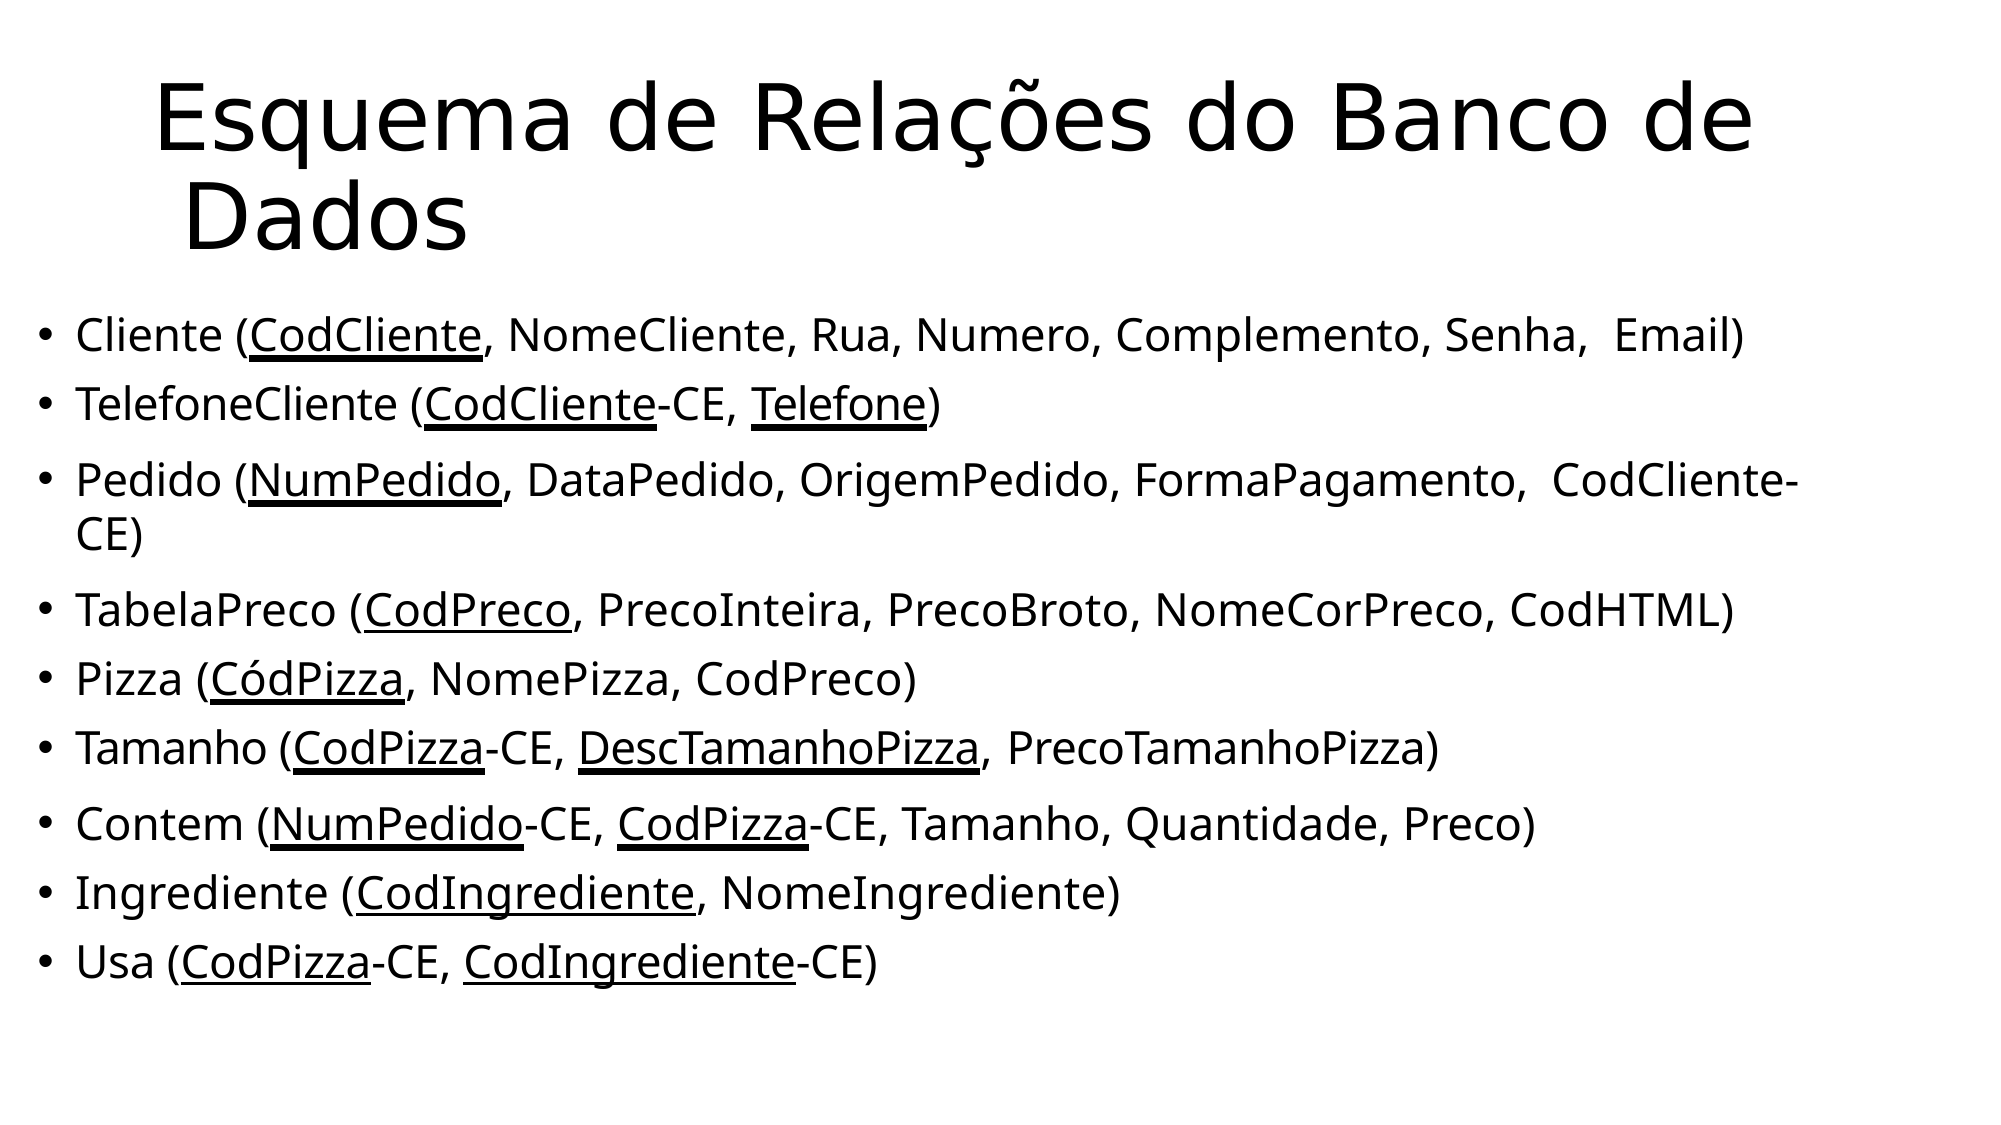

# Esquema de Relações do Banco de Dados
Cliente (CodCliente, NomeCliente, Rua, Numero, Complemento, Senha, Email)
TelefoneCliente (CodCliente-CE, Telefone)
Pedido (NumPedido, DataPedido, OrigemPedido, FormaPagamento, CodCliente-CE)
TabelaPreco (CodPreco, PrecoInteira, PrecoBroto, NomeCorPreco, CodHTML)
Pizza (CódPizza, NomePizza, CodPreco)
Tamanho (CodPizza-CE, DescTamanhoPizza, PrecoTamanhoPizza)
Contem (NumPedido-CE, CodPizza-CE, Tamanho, Quantidade, Preco)
Ingrediente (CodIngrediente, NomeIngrediente)
Usa (CodPizza-CE, CodIngrediente-CE)